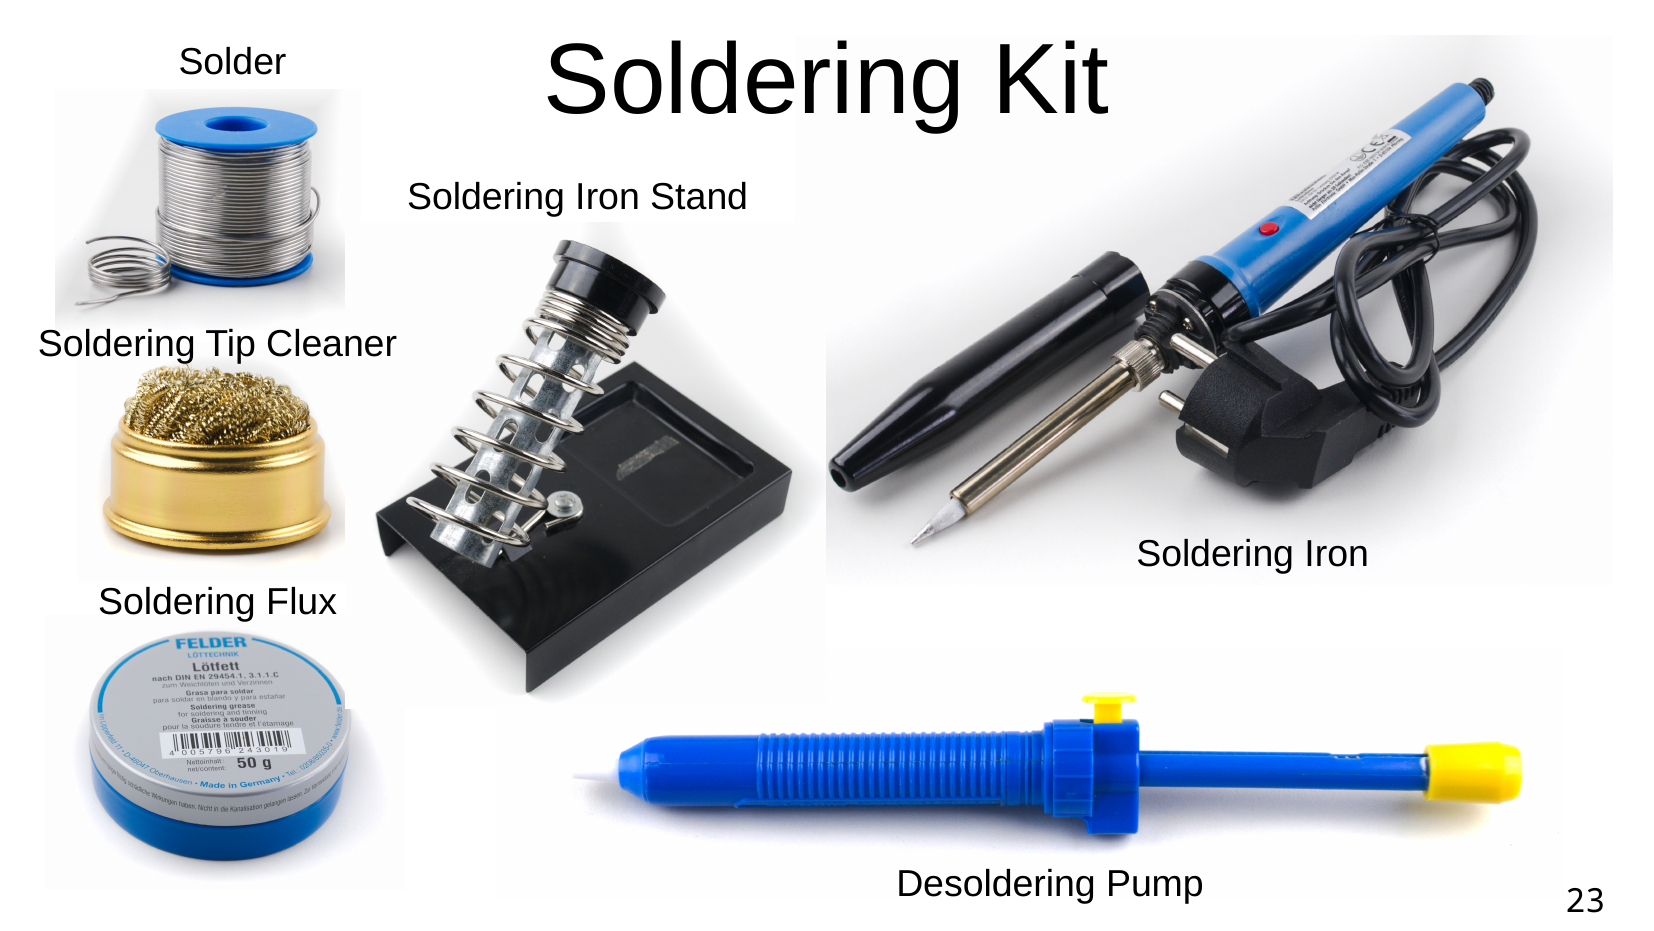

# Soldering Kit
Solder
Soldering Iron Stand
Soldering Tip Cleaner
Soldering Iron
Soldering Flux
Desoldering Pump